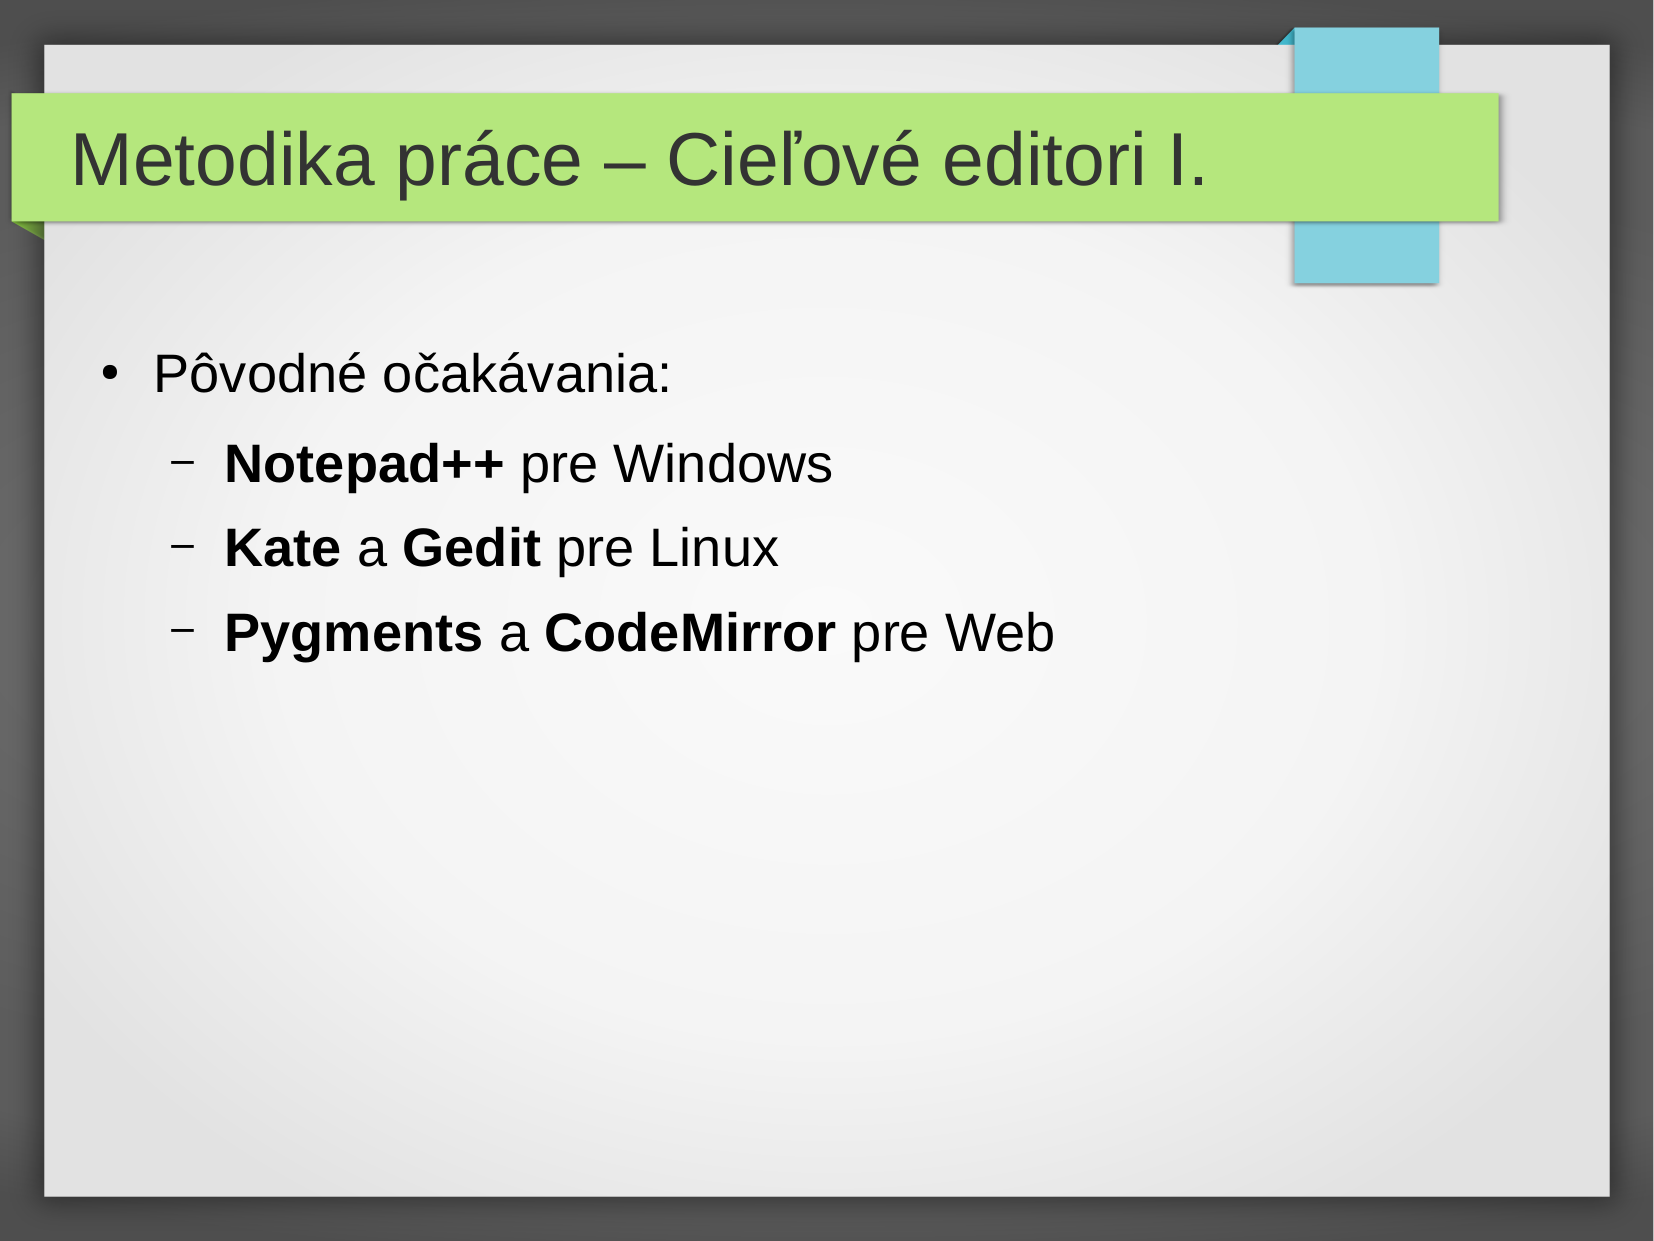

# Metodika práce – Cieľové editori I.
Pôvodné očakávania:
Notepad++ pre Windows
Kate a Gedit pre Linux
Pygments a CodeMirror pre Web